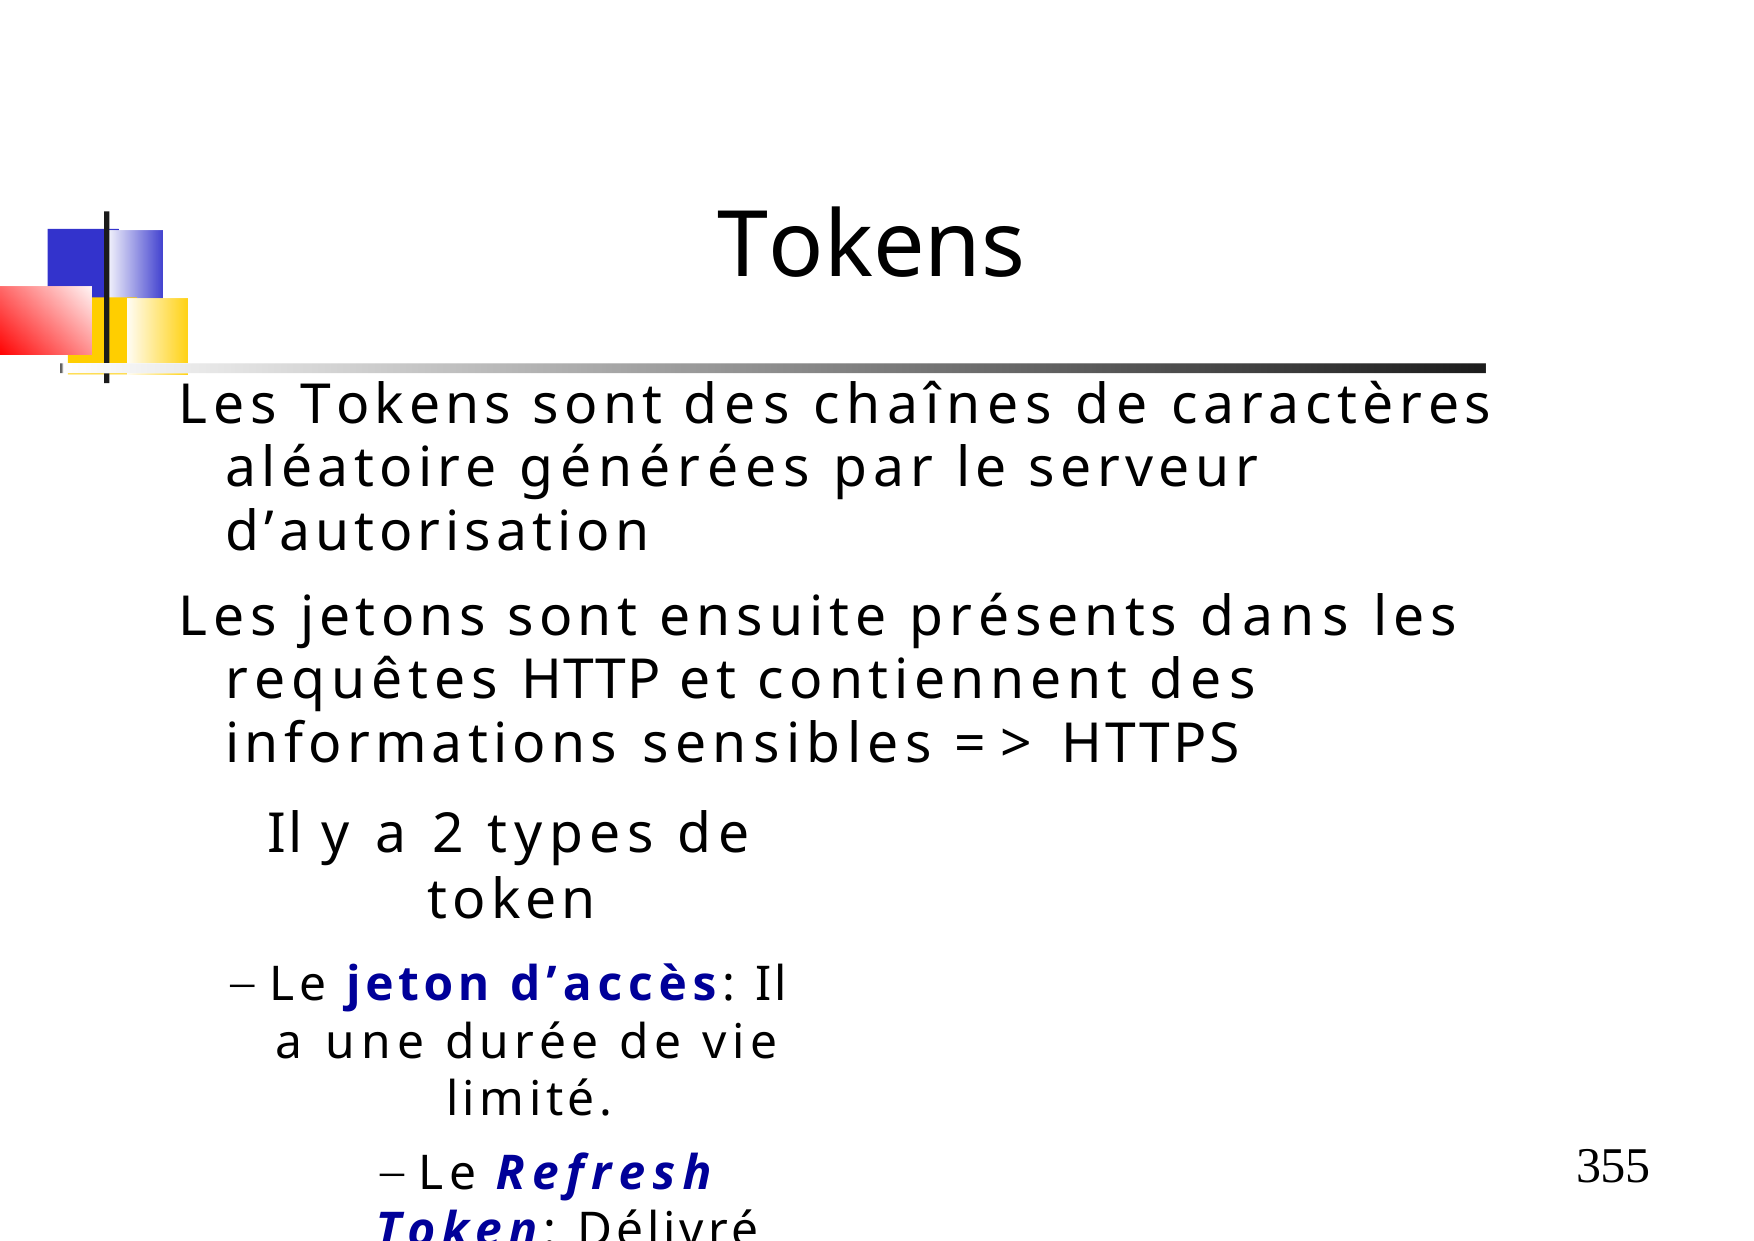

# Tokens
Les Tokens sont des chaînes de caractères aléatoire générées par le serveur d’autorisation
Les jetons sont ensuite présents dans les requêtes HTTP et contiennent des informations sensibles => HTTPS
Il y a 2 types de token
Le jeton d’accès: Il a une durée de vie limité.
Le Refresh Token: Délivré avec le jeton d’accès.
Il est renvoyer au serveur d’autorisation pour renouveler le jeton d’accès lorsqu’il a expiré
355